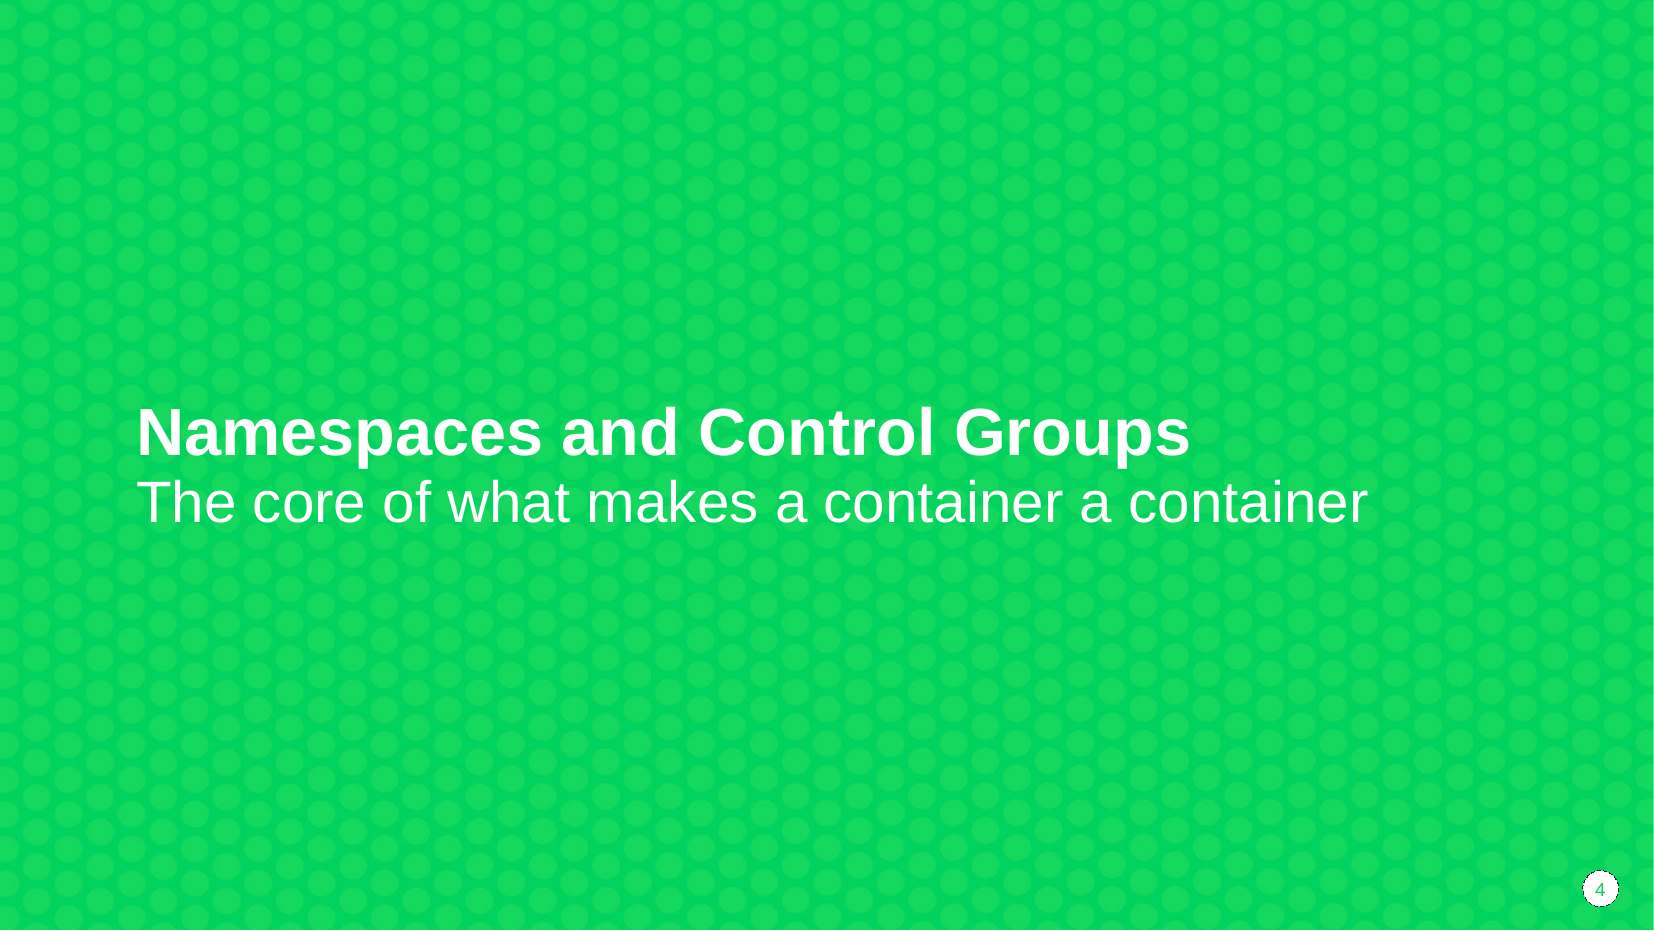

# Namespaces and Control Groups The core of what makes a container a container
4